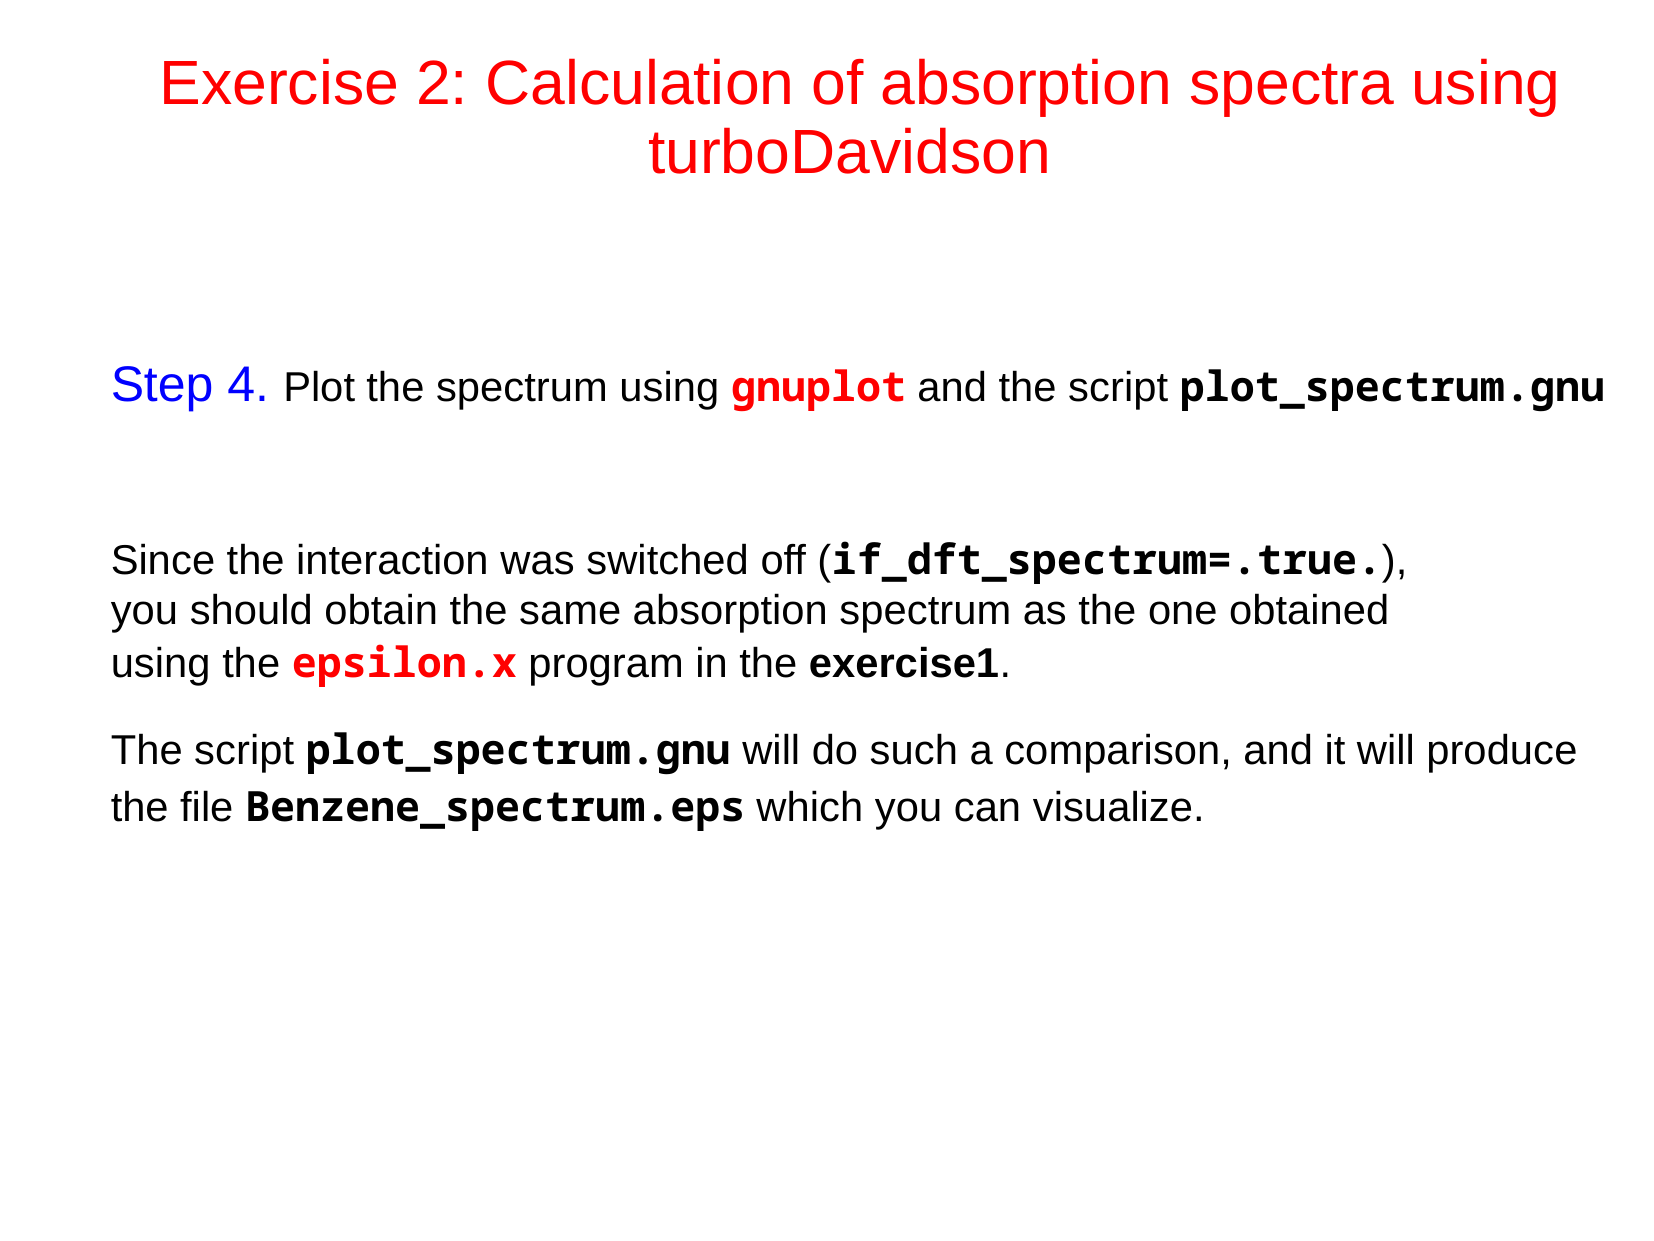

Exercise 2: Calculation of absorption spectra using turboDavidson
# Step 4. Plot the spectrum using gnuplot and the script plot_spectrum.gnu
Since the interaction was switched off (if_dft_spectrum=.true.), you should obtain the same absorption spectrum as the one obtained using the epsilon.x program in the exercise1.
The script plot_spectrum.gnu will do such a comparison, and it will produce the file Benzene_spectrum.eps which you can visualize.